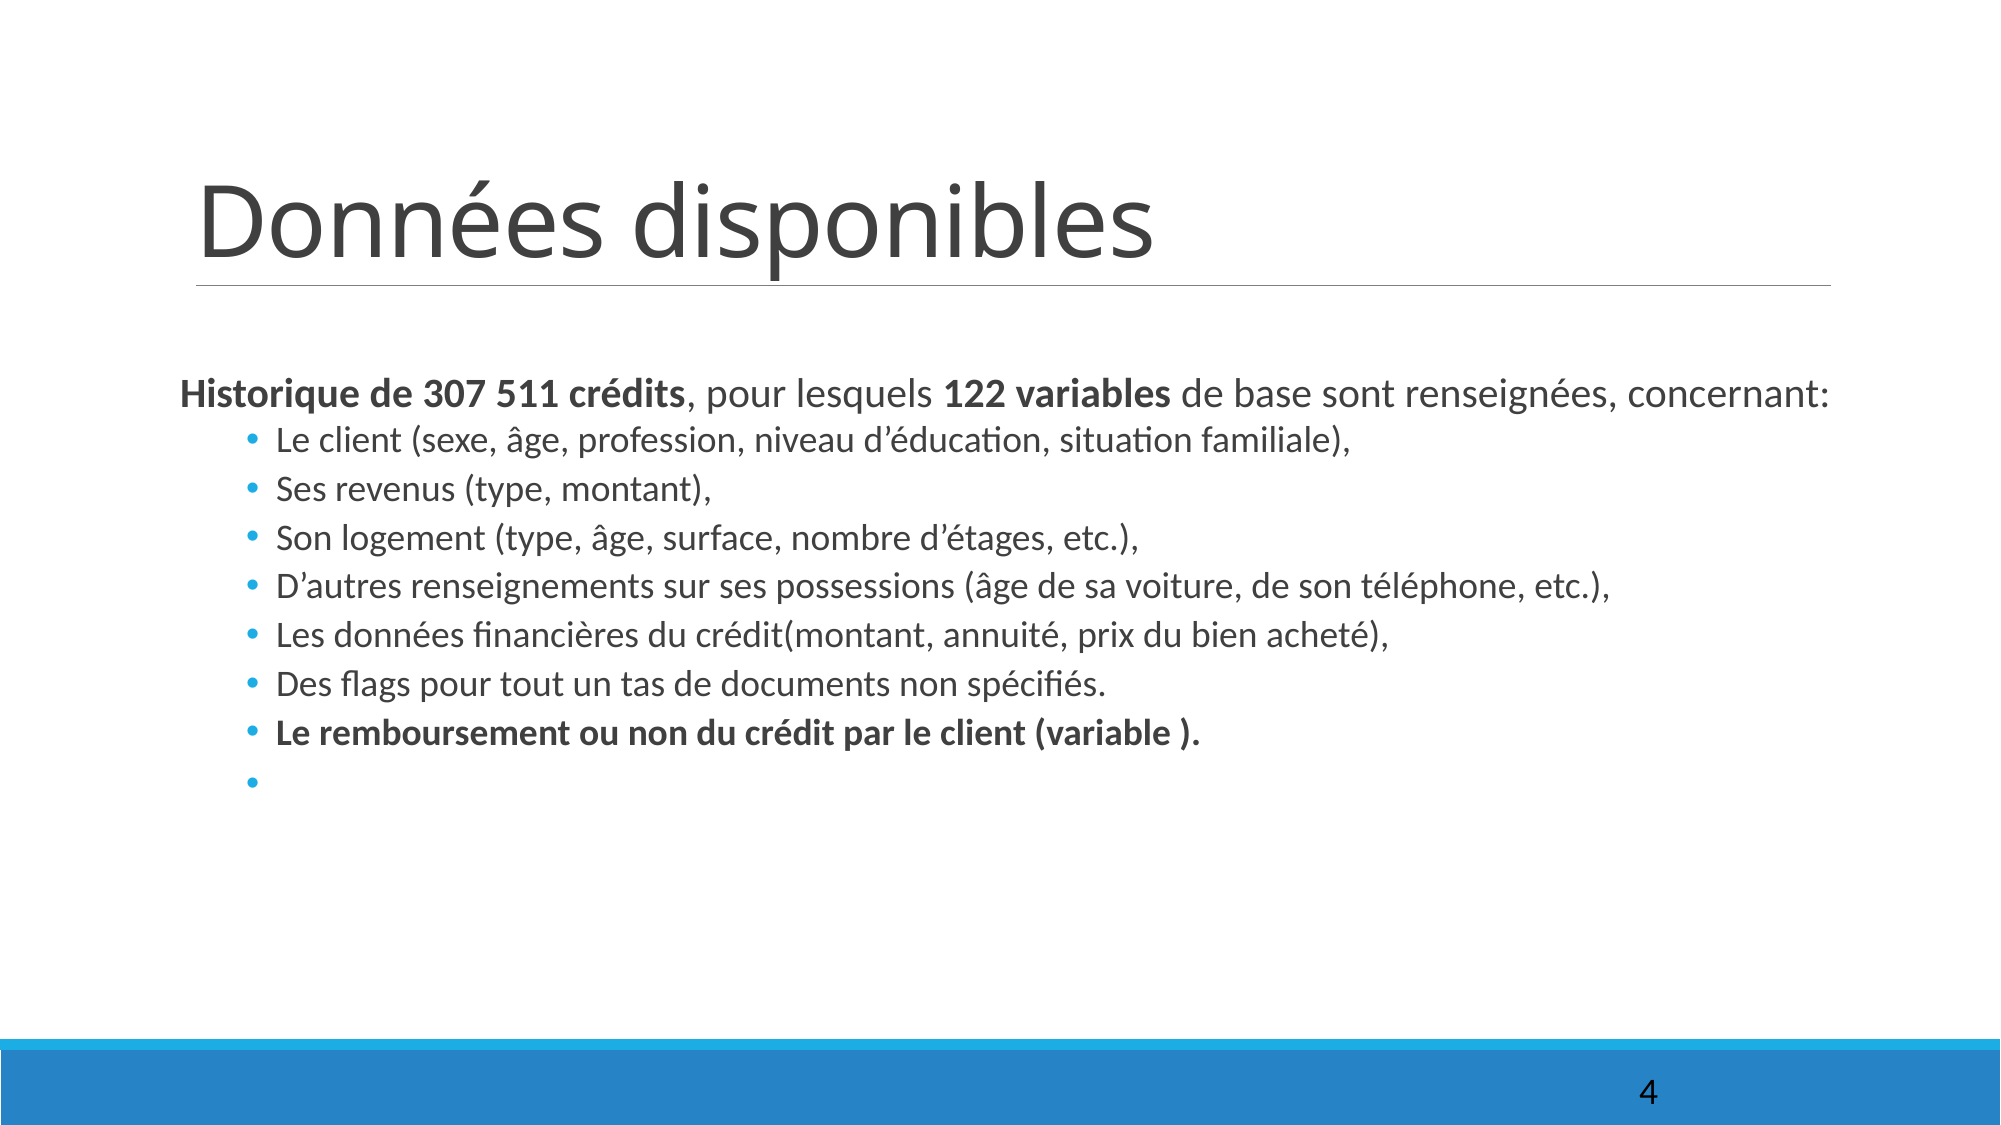

# Données disponibles
Historique de 307 511 crédits, pour lesquels 122 variables de base sont renseignées, concernant:
Le client (sexe, âge, profession, niveau d’éducation, situation familiale),
Ses revenus (type, montant),
Son logement (type, âge, surface, nombre d’étages, etc.),
D’autres renseignements sur ses possessions (âge de sa voiture, de son téléphone, etc.),
Les données financières du crédit(montant, annuité, prix du bien acheté),
Des flags pour tout un tas de documents non spécifiés.
Le remboursement ou non du crédit par le client (variable ).